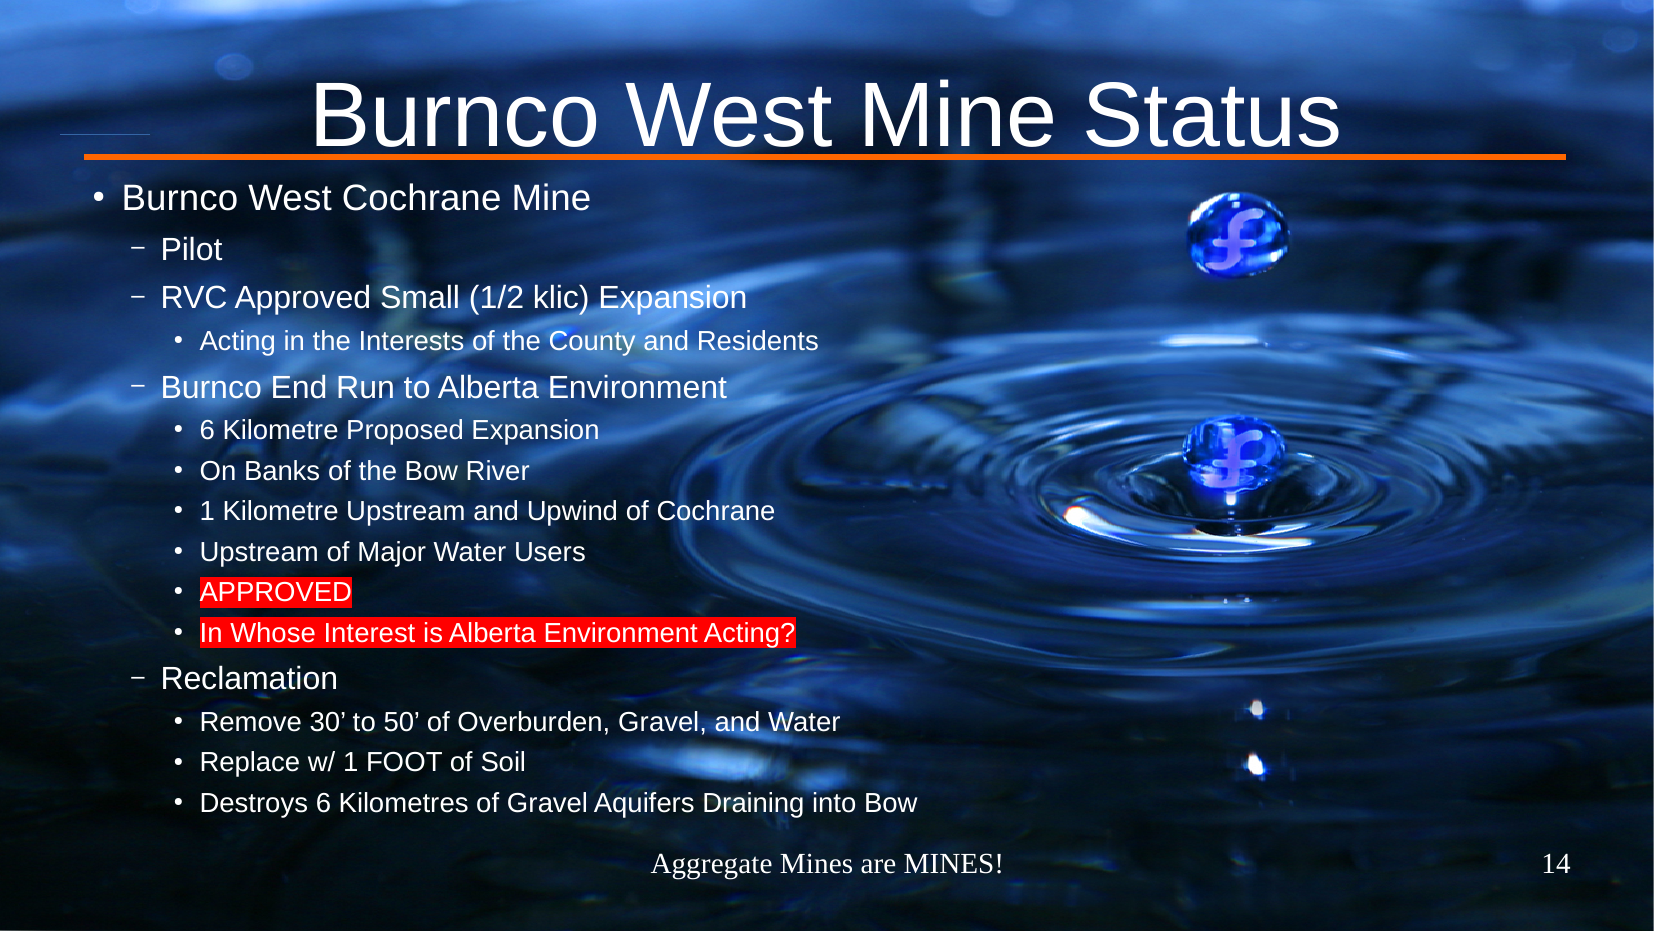

# Burnco West Mine Status
Burnco West Cochrane Mine
Pilot
RVC Approved Small (1/2 klic) Expansion
Acting in the Interests of the County and Residents
Burnco End Run to Alberta Environment
6 Kilometre Proposed Expansion
On Banks of the Bow River
1 Kilometre Upstream and Upwind of Cochrane
Upstream of Major Water Users
APPROVED
In Whose Interest is Alberta Environment Acting?
Reclamation
Remove 30’ to 50’ of Overburden, Gravel, and Water
Replace w/ 1 FOOT of Soil
Destroys 6 Kilometres of Gravel Aquifers Draining into Bow
Aggregate Mines are MINES!
14